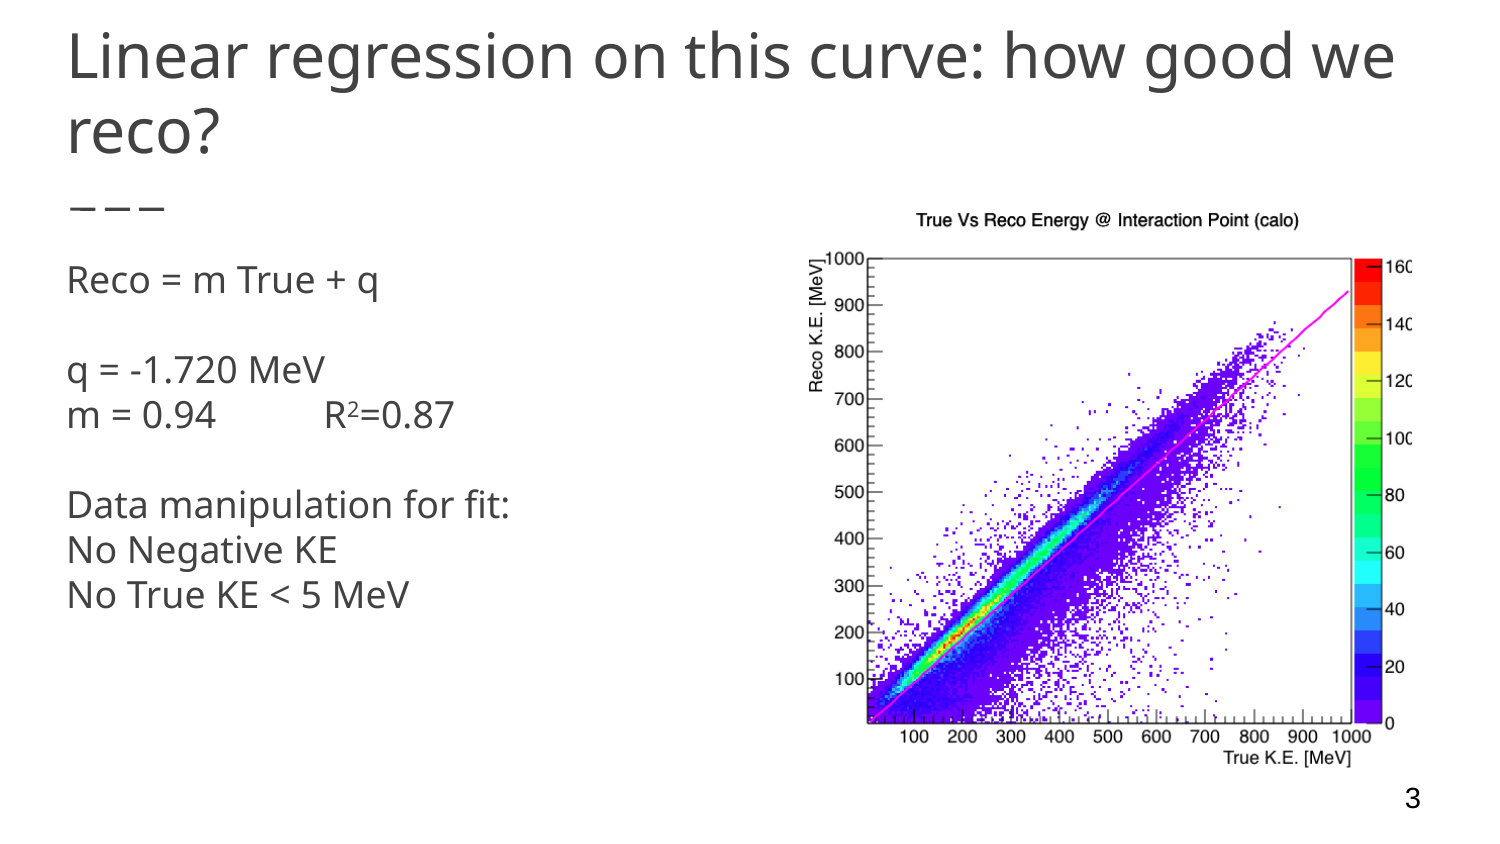

# Linear regression on this curve: how good we reco?
Reco = m True + q
q = -1.720 MeV
m = 0.94 R2=0.87
Data manipulation for fit:
No Negative KE
No True KE < 5 MeV